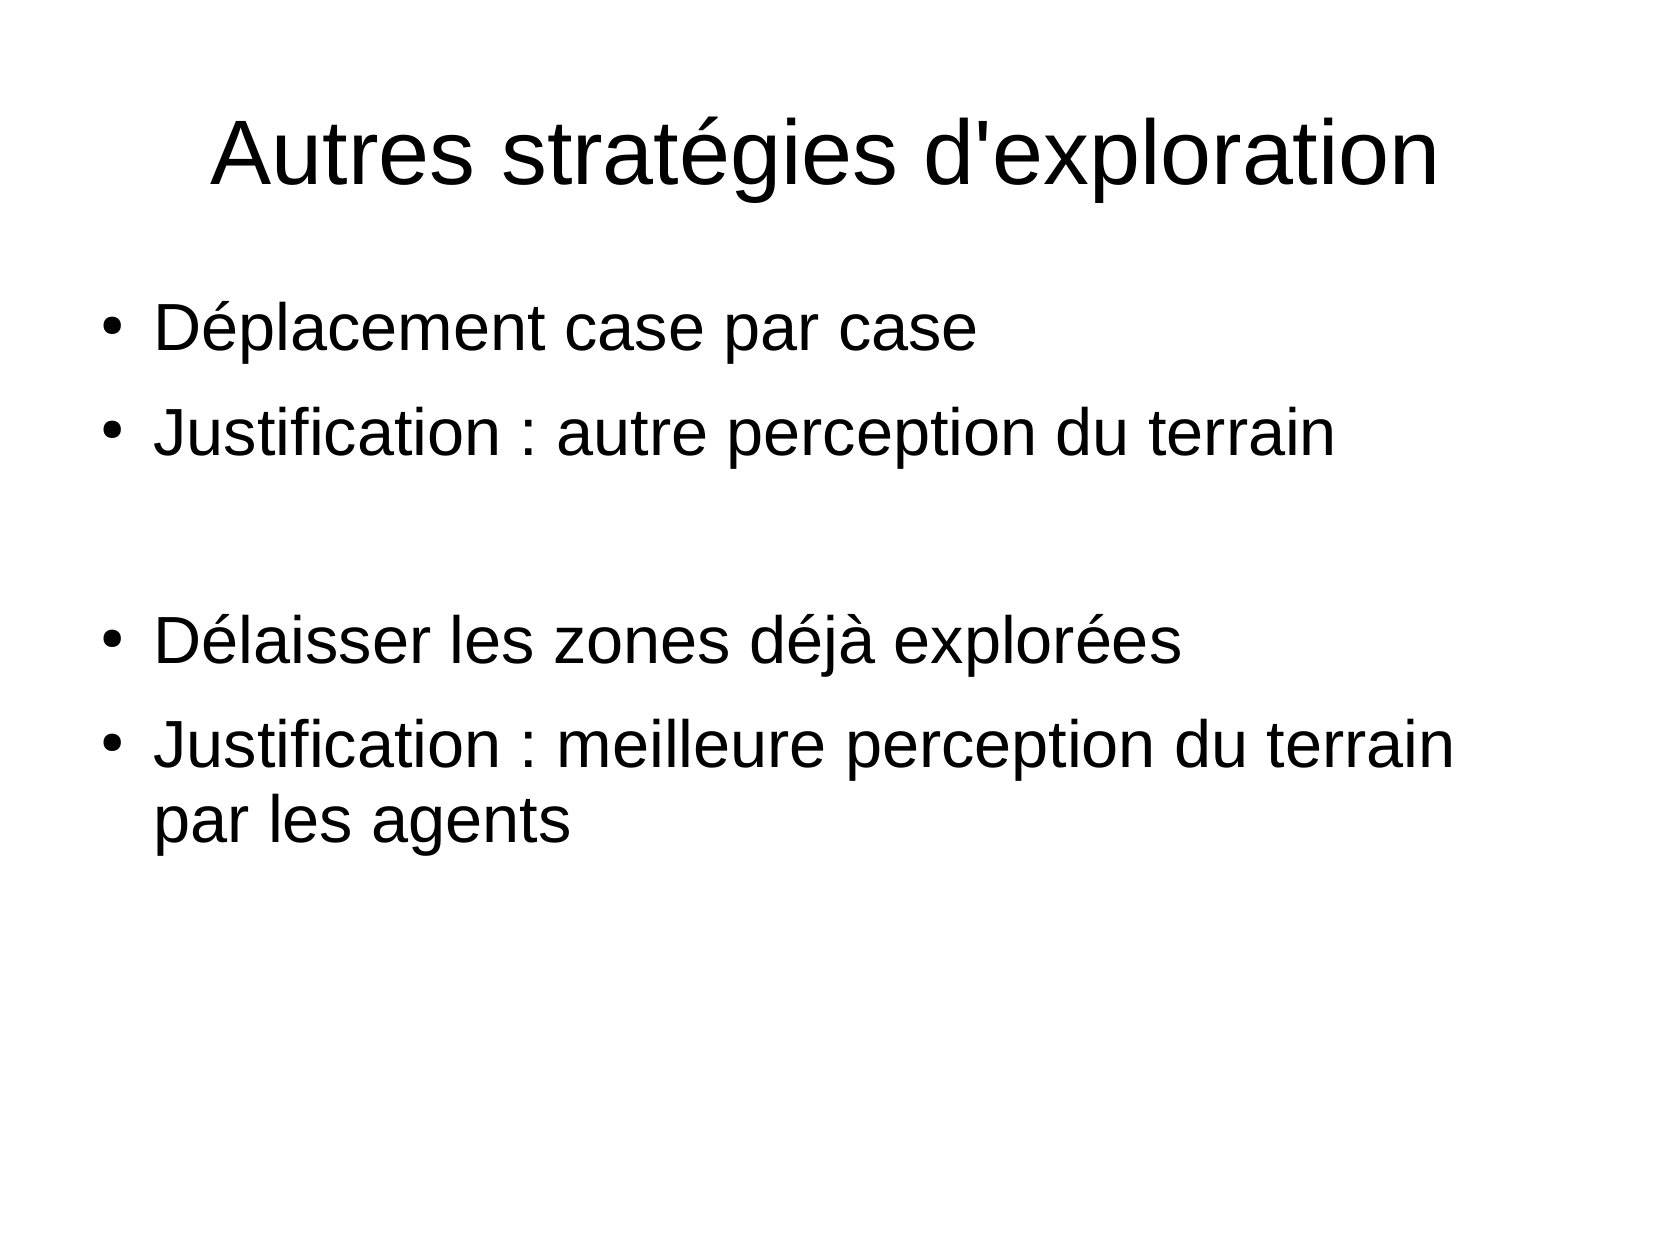

# Autres stratégies d'exploration
Déplacement case par case
Justification : autre perception du terrain
Délaisser les zones déjà explorées
Justification : meilleure perception du terrain par les agents